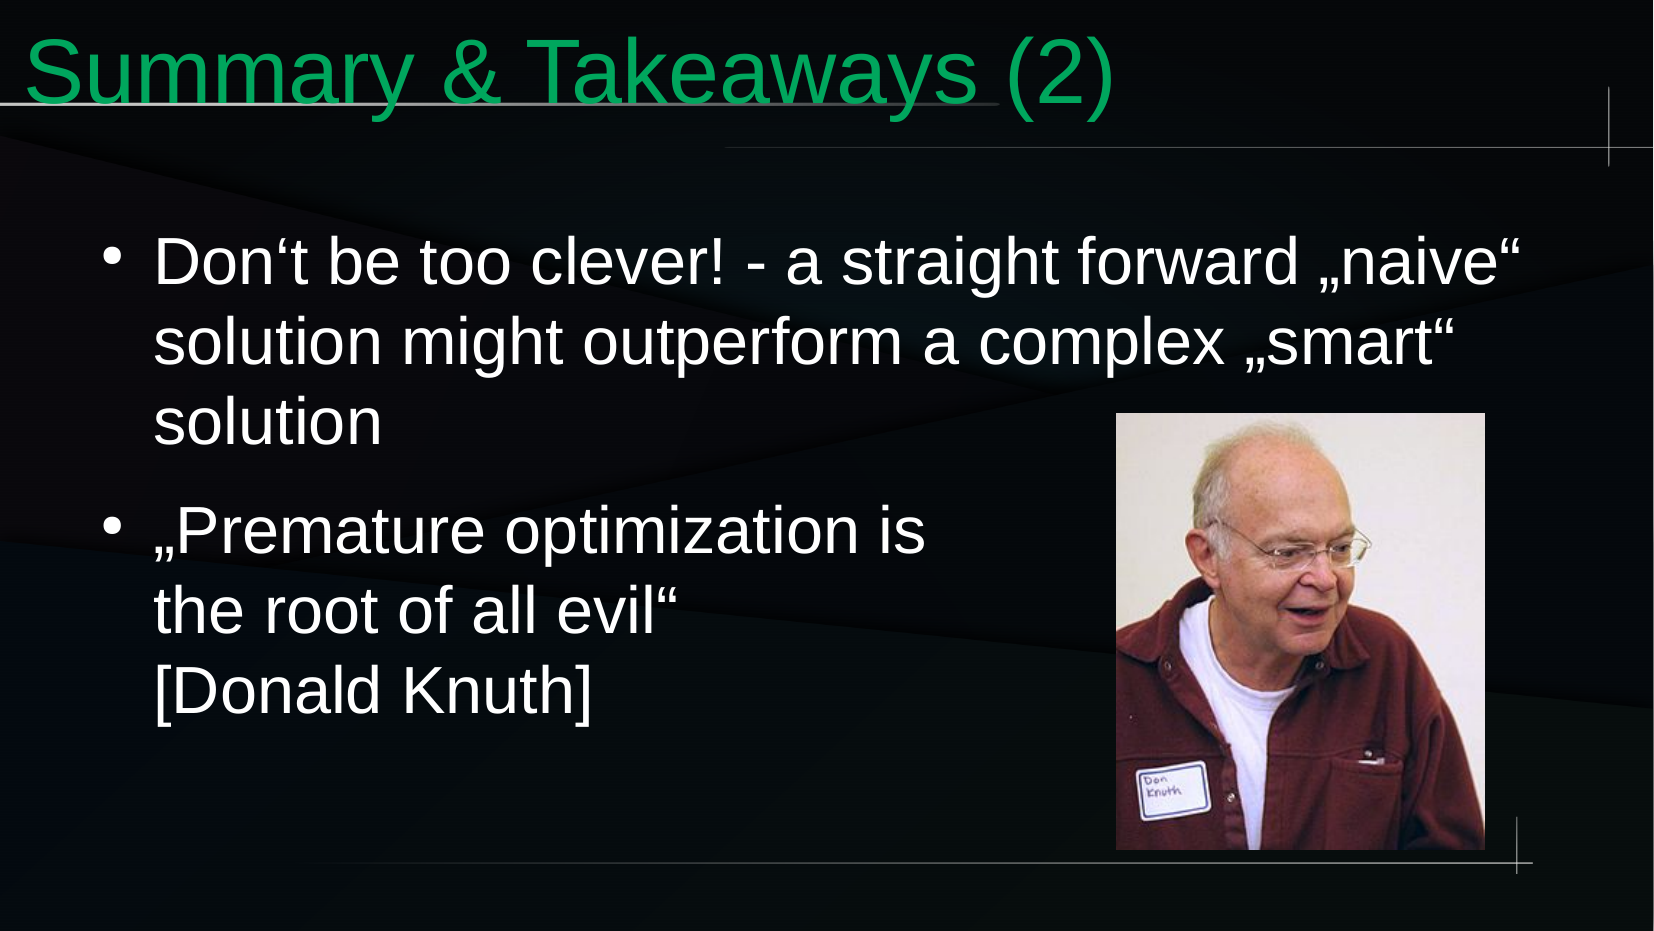

# Summary & Takeaways (2)
Don‘t be too clever! - a straight forward „naive“ solution might outperform a complex „smart“ solution
„Premature optimization is
the root of all evil“
[Donald Knuth]